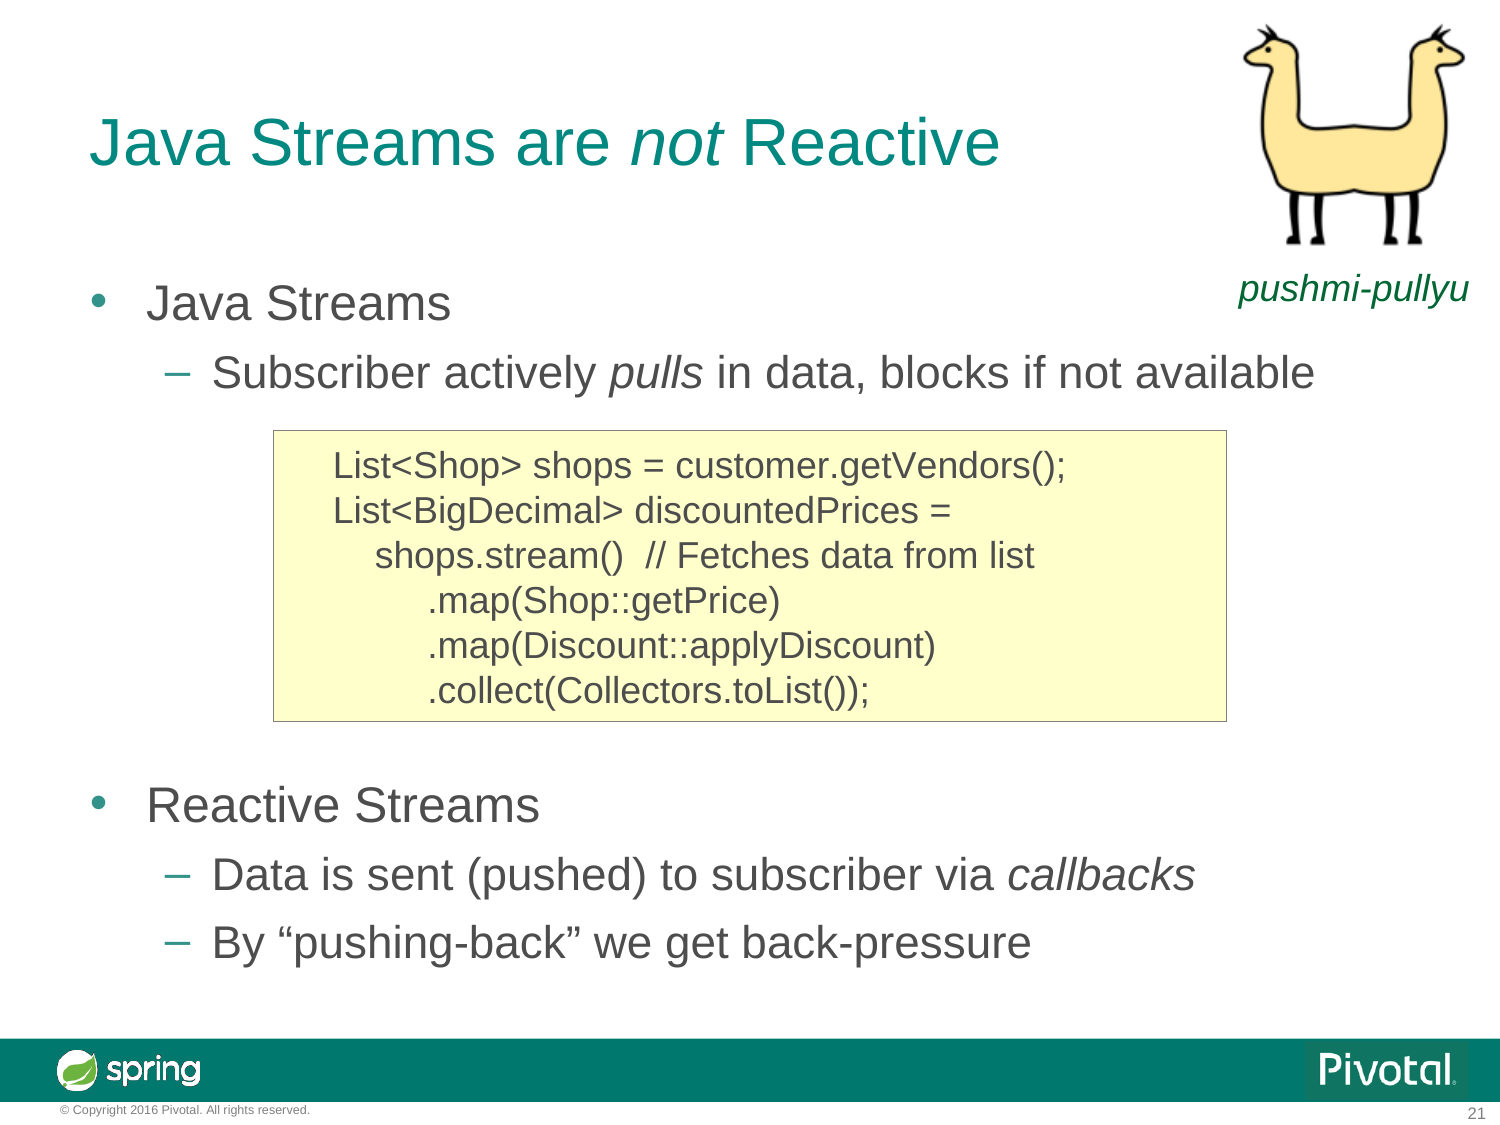

# Java Streams are not Reactive
pushmi-pullyu
Java Streams
Subscriber actively pulls in data, blocks if not available
Reactive Streams
Data is sent (pushed) to subscriber via callbacks
By “pushing-back” we get back-pressure
List<Shop> shops = customer.getVendors();
List<BigDecimal> discountedPrices =
 shops.stream() // Fetches data from list
 .map(Shop::getPrice)
 .map(Discount::applyDiscount)
 .collect(Collectors.toList());